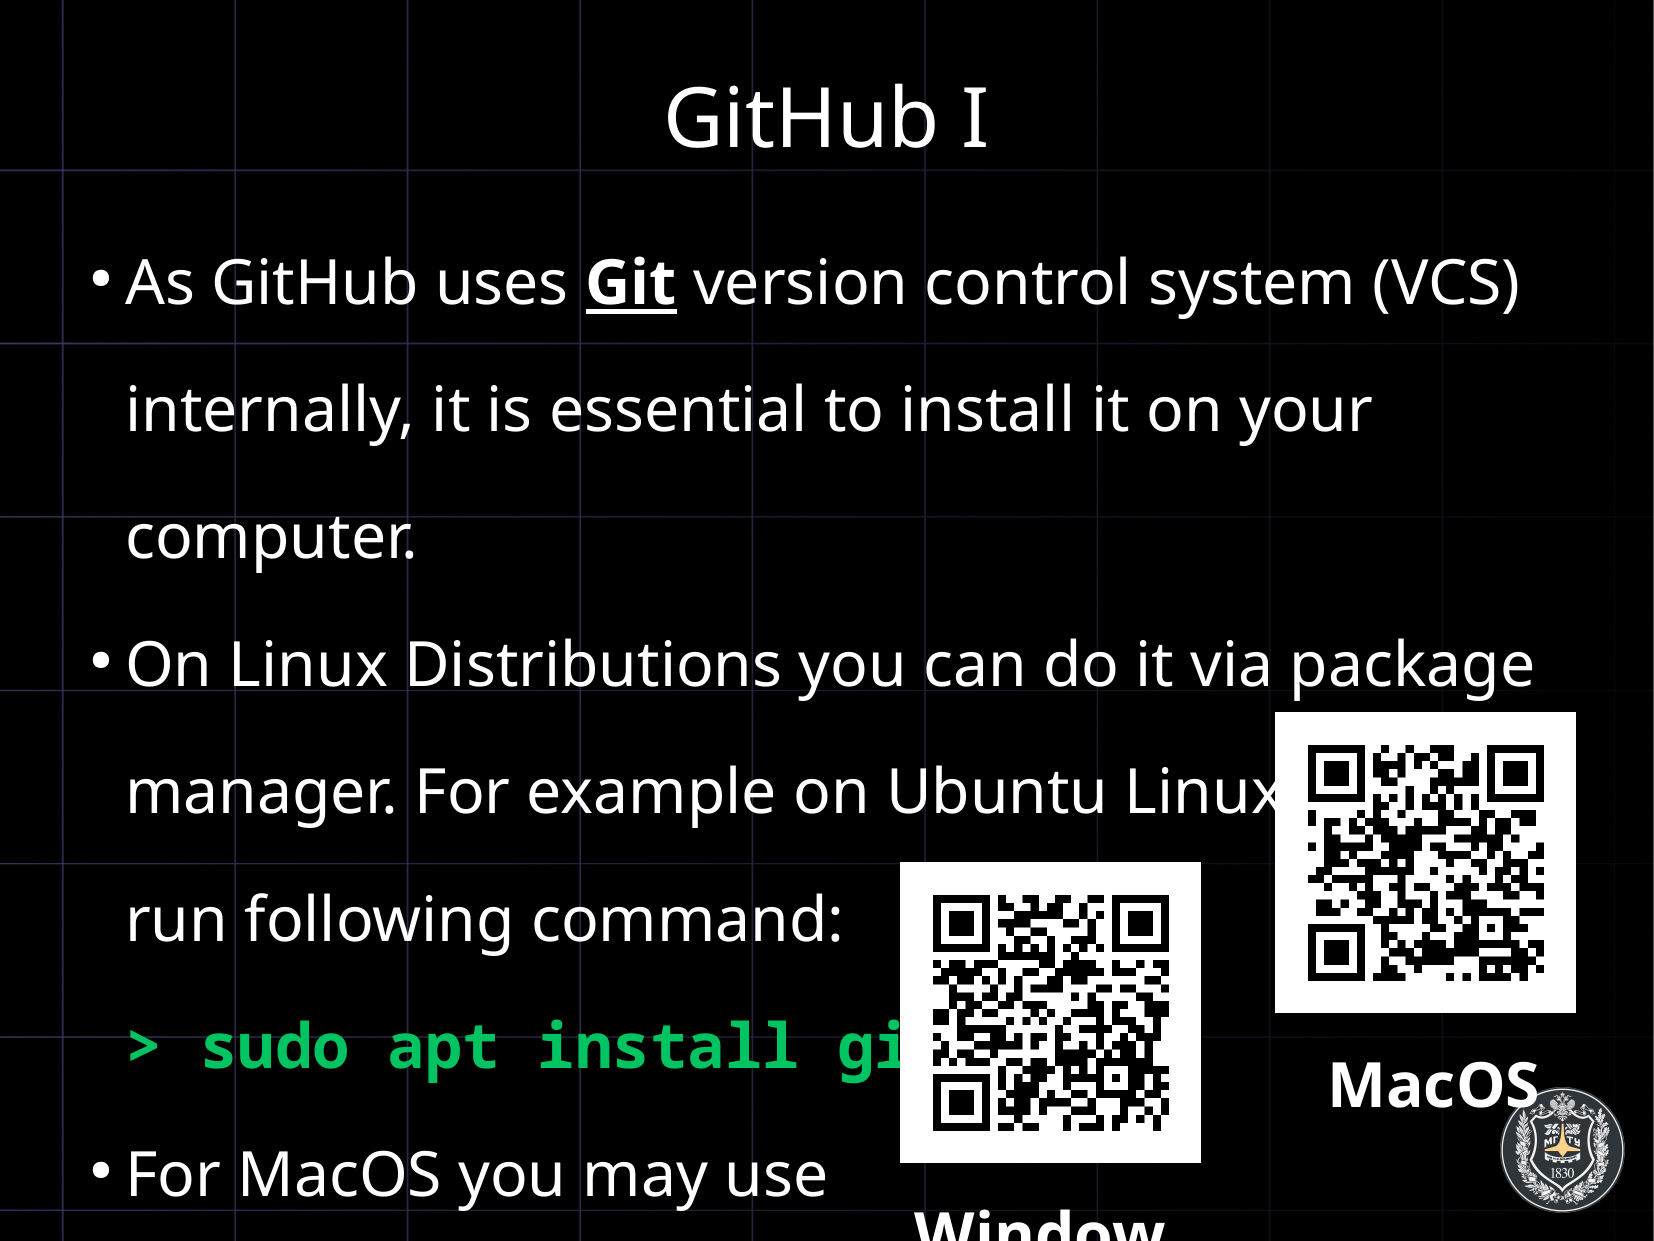

# GitHub I
As GitHub uses Git version control system (VCS) internally, it is essential to install it on your computer.
On Linux Distributions you can do it via package manager. For example on Ubuntu Linux you can run following command:
> sudo apt install git
For MacOS you may use
Homebrew.
MacOS
Windows